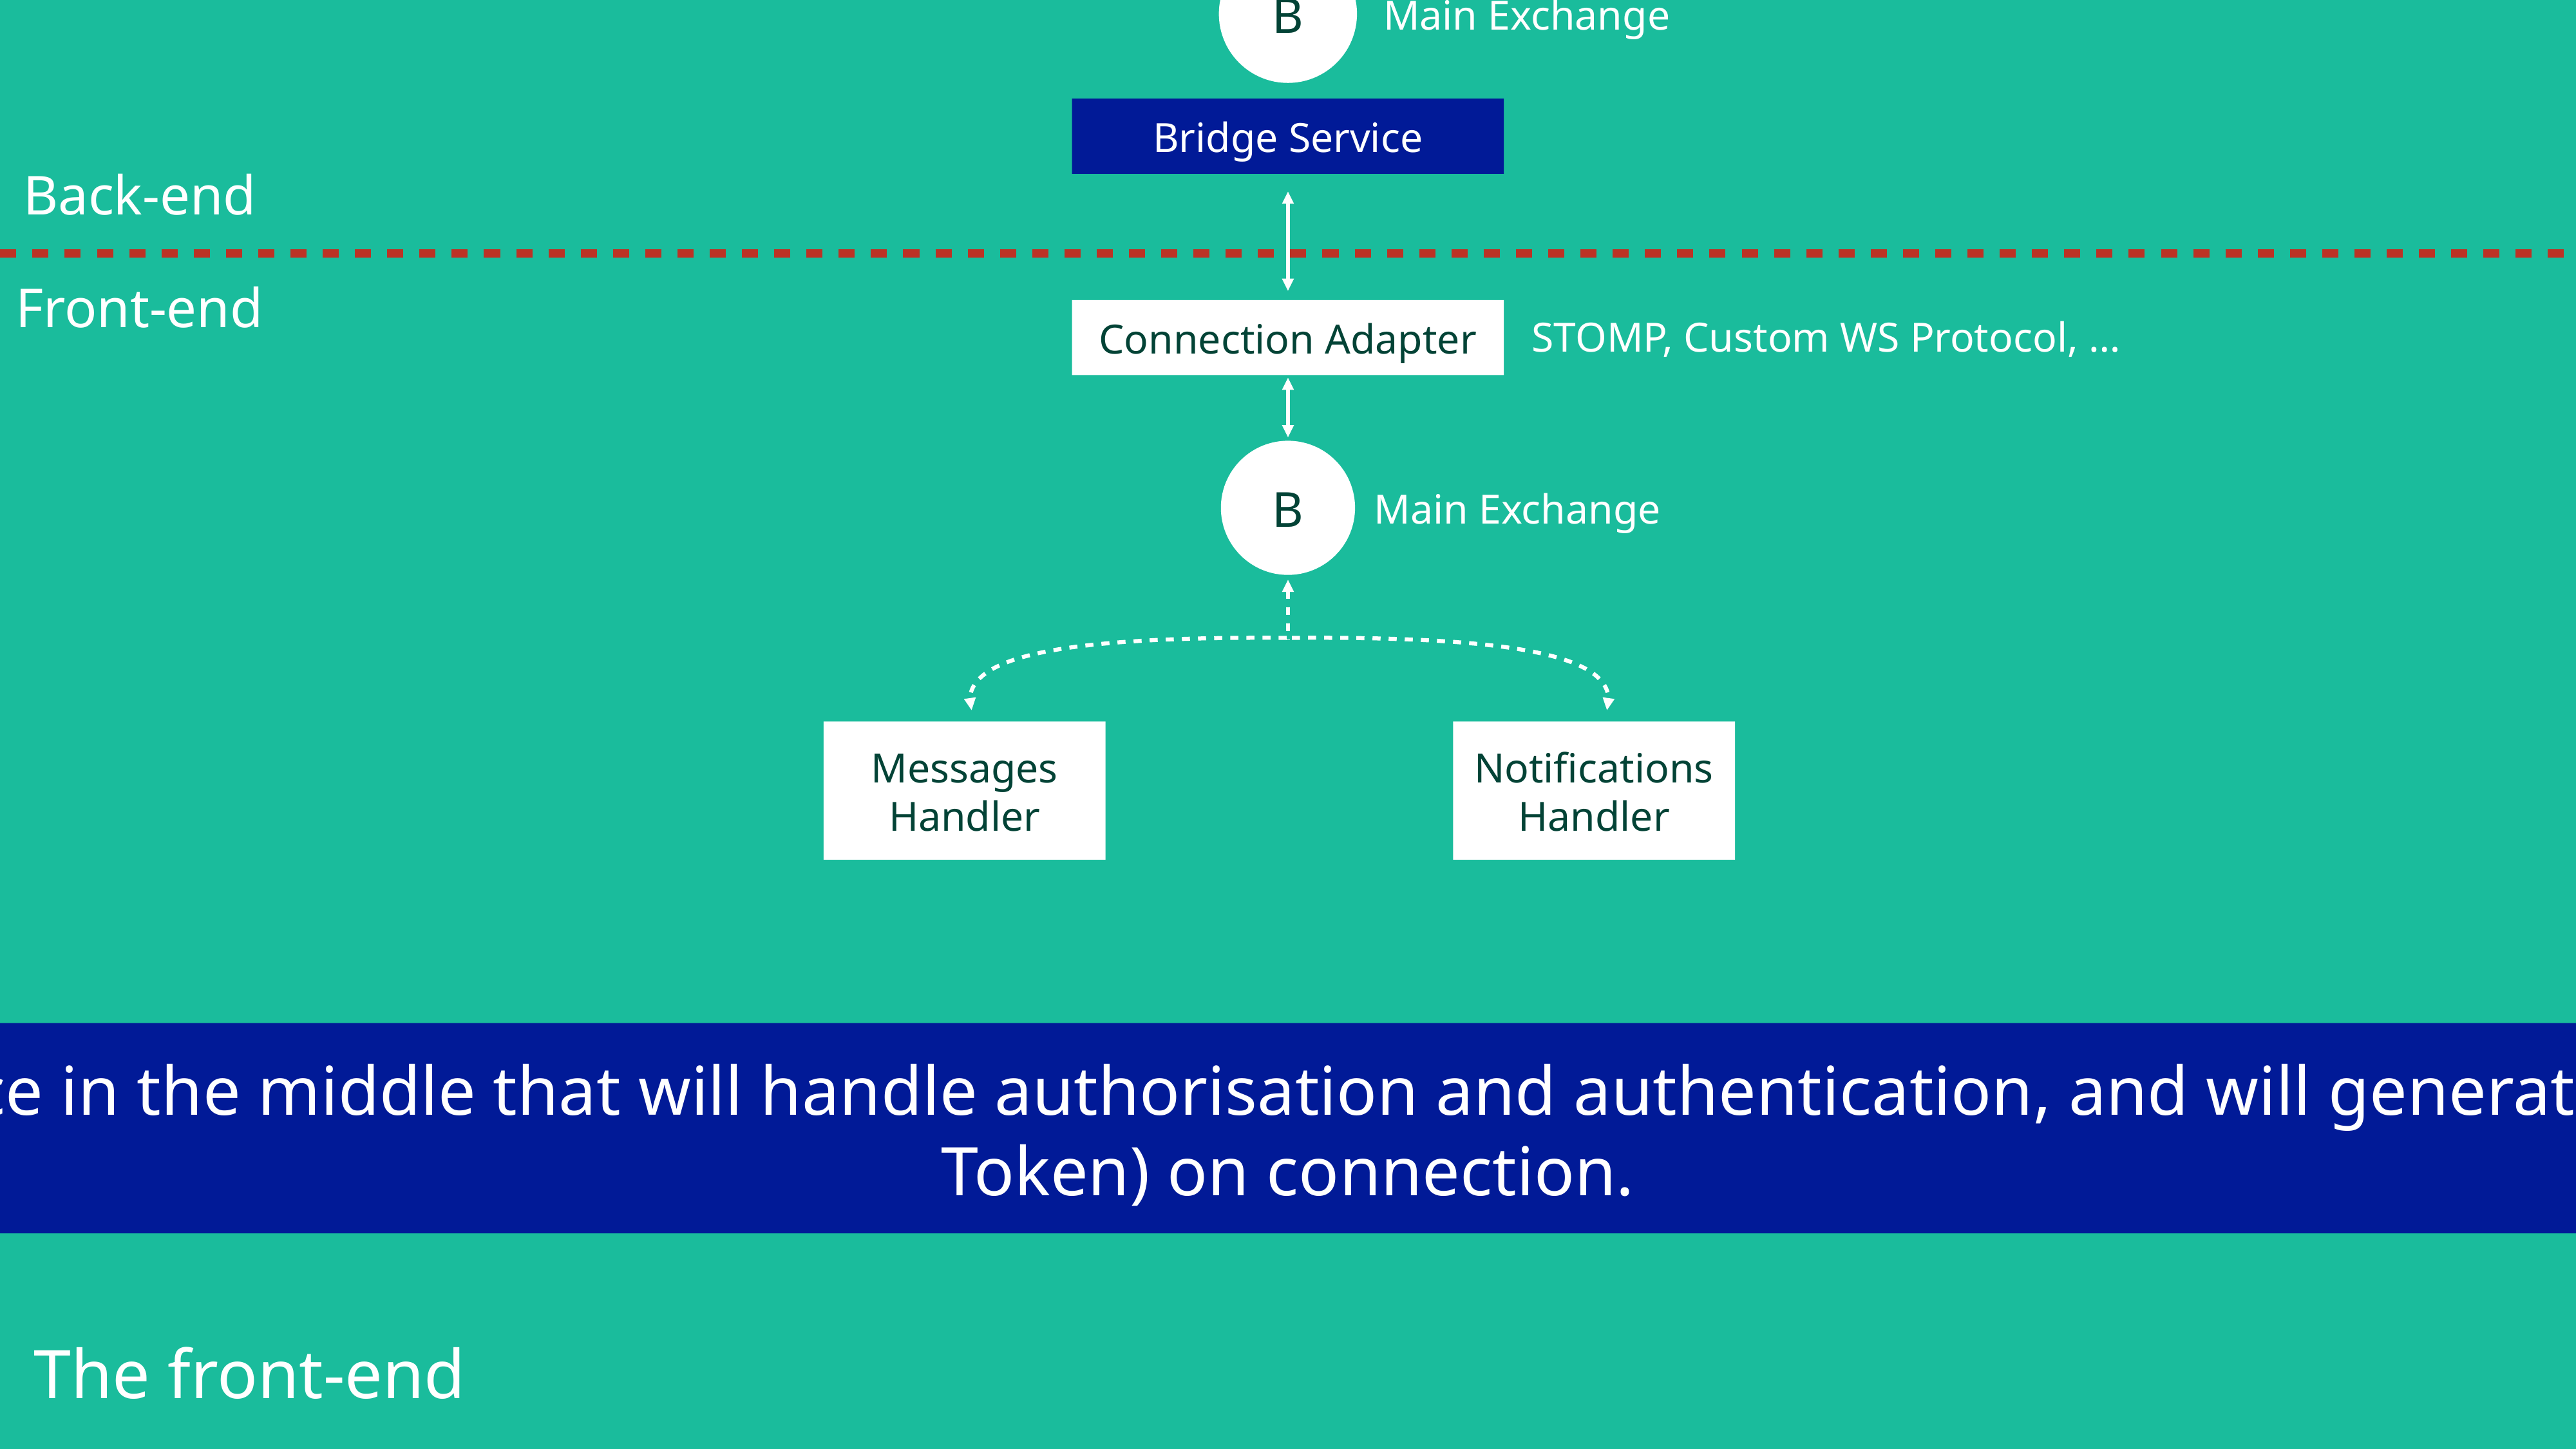

Messages
Service
Metrics
Service
Hooks
Service
v1.messages.new
B
Main Exchange
Back-end
Front-end
Connection Adapter
STOMP, Custom WS Protocol, …
B
Main Exchange
Messages
Handler
Notifications Handler
Bridge Service
3. Creating a service in the middle that will handle authorisation and authentication, and will generate a JWT (JSON Web Token) on connection.
The front-end